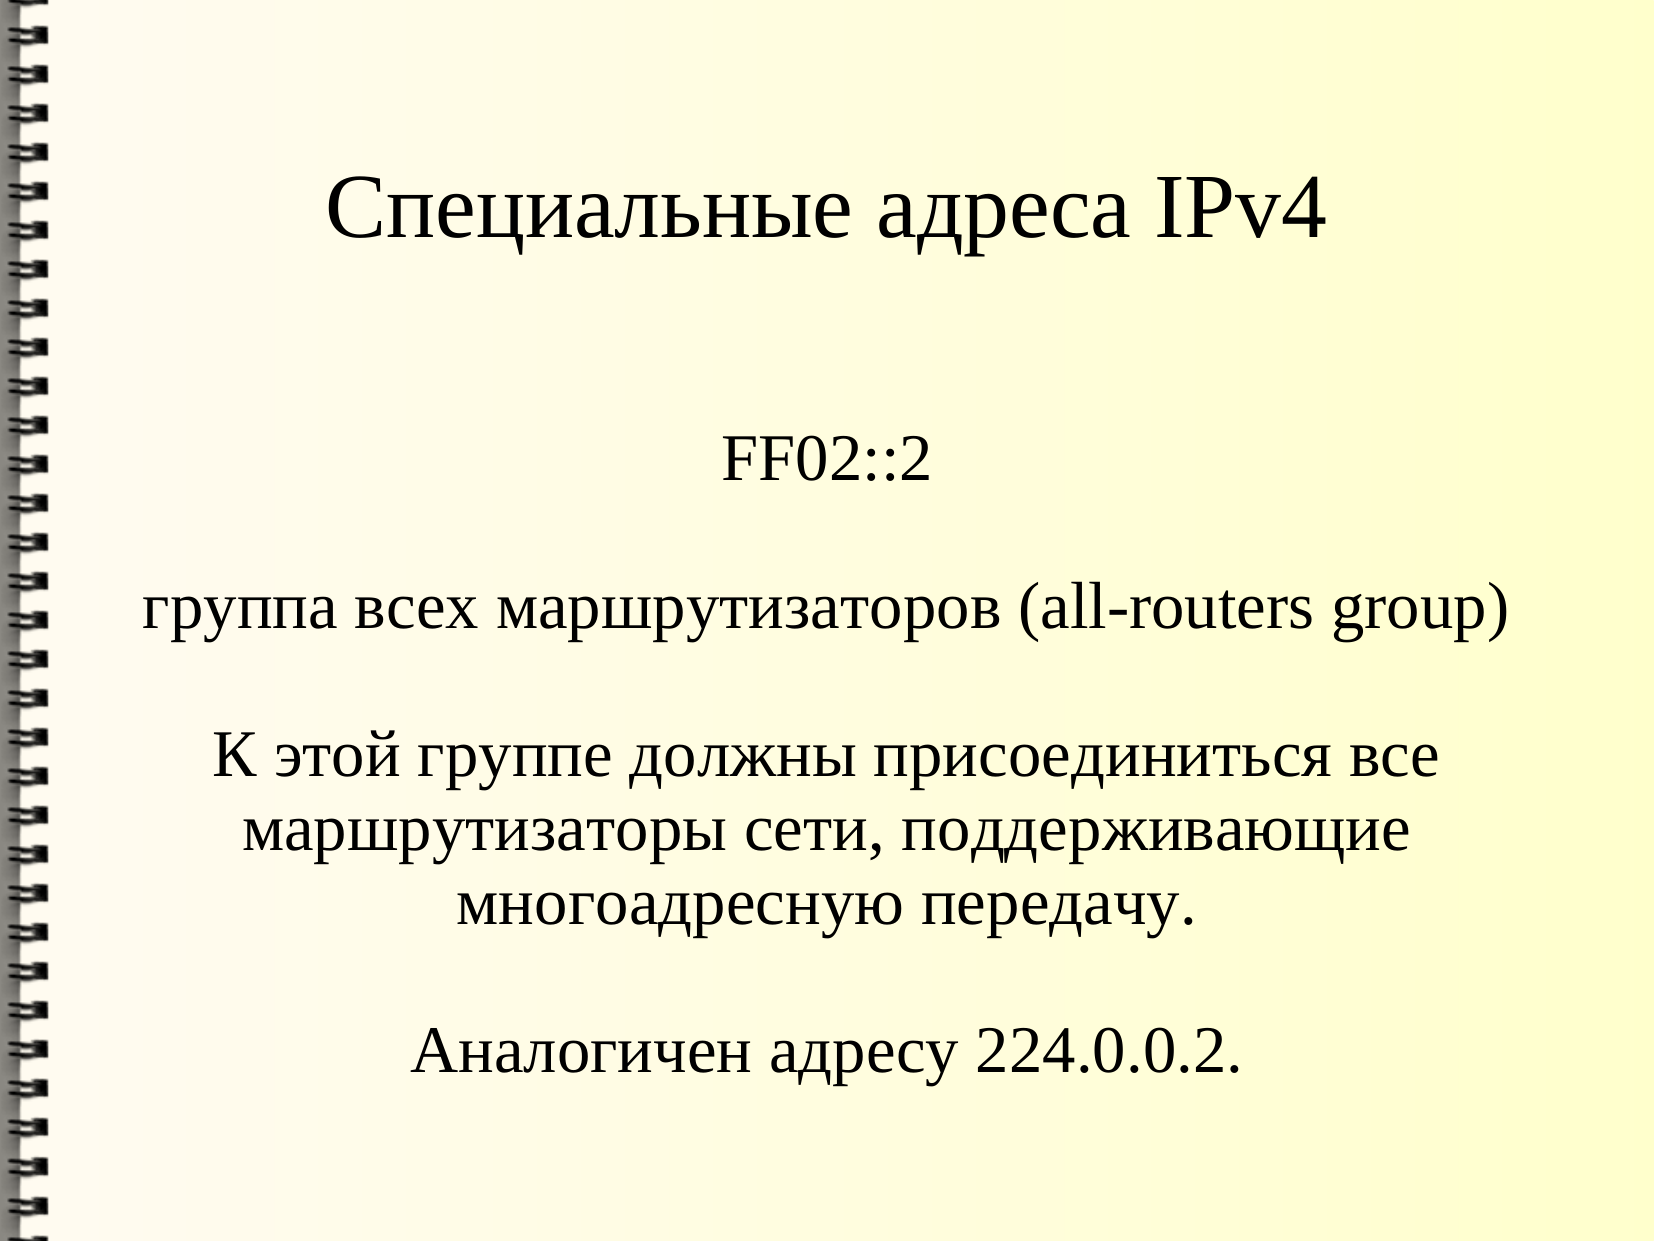

# Специальные адреса IPv4
FF02::2
группа всех маршрутизаторов (all-routers group)
К этой группе должны присоединиться все маршрутизаторы сети, поддерживающие многоадресную передачу.
Аналогичен адресу 224.0.0.2.